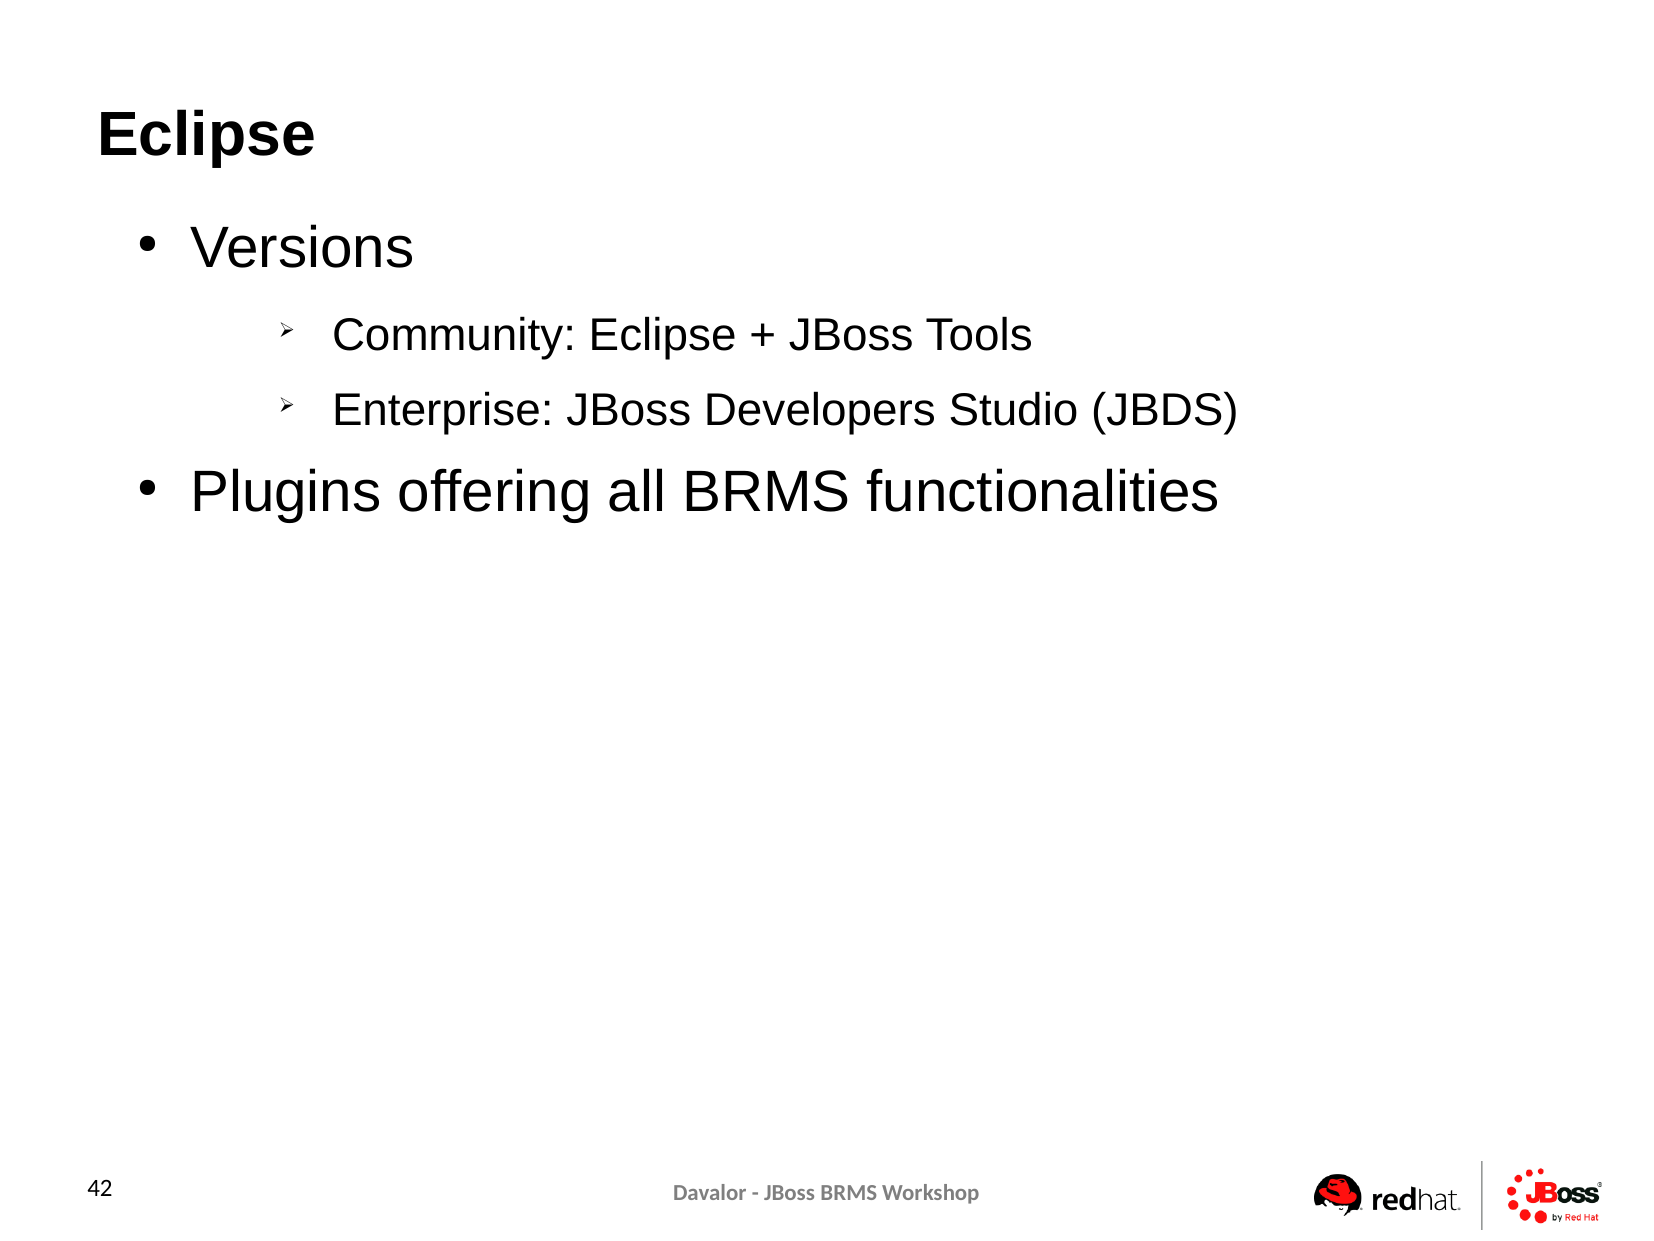

# Eclipse
Versions
Community: Eclipse + JBoss Tools
Enterprise: JBoss Developers Studio (JBDS)
Plugins offering all BRMS functionalities